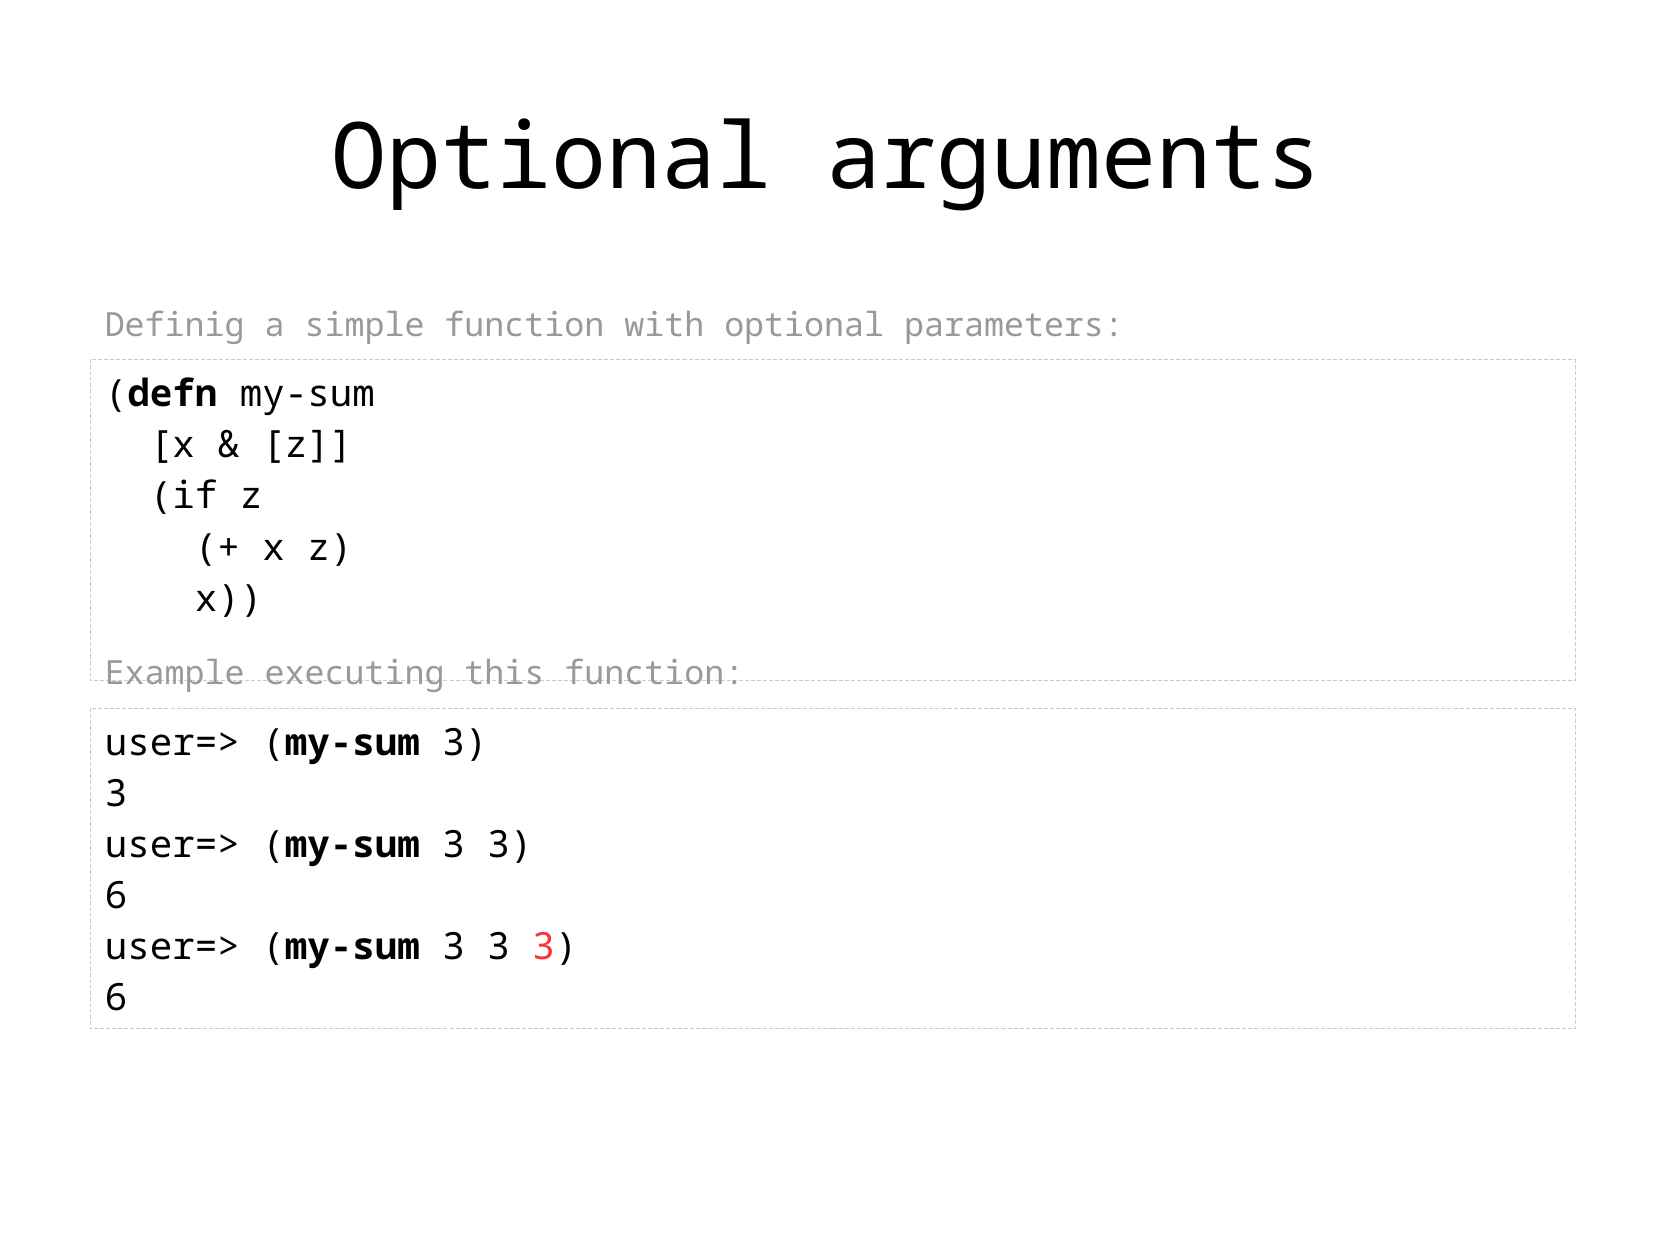

# Optional arguments
Definig a simple function with optional parameters:
(defn my-sum
 [x & [z]]
 (if z
 (+ x z)
 x))
Example executing this function:
user=> (my-sum 3)
3
user=> (my-sum 3 3)
6
user=> (my-sum 3 3 3)
6